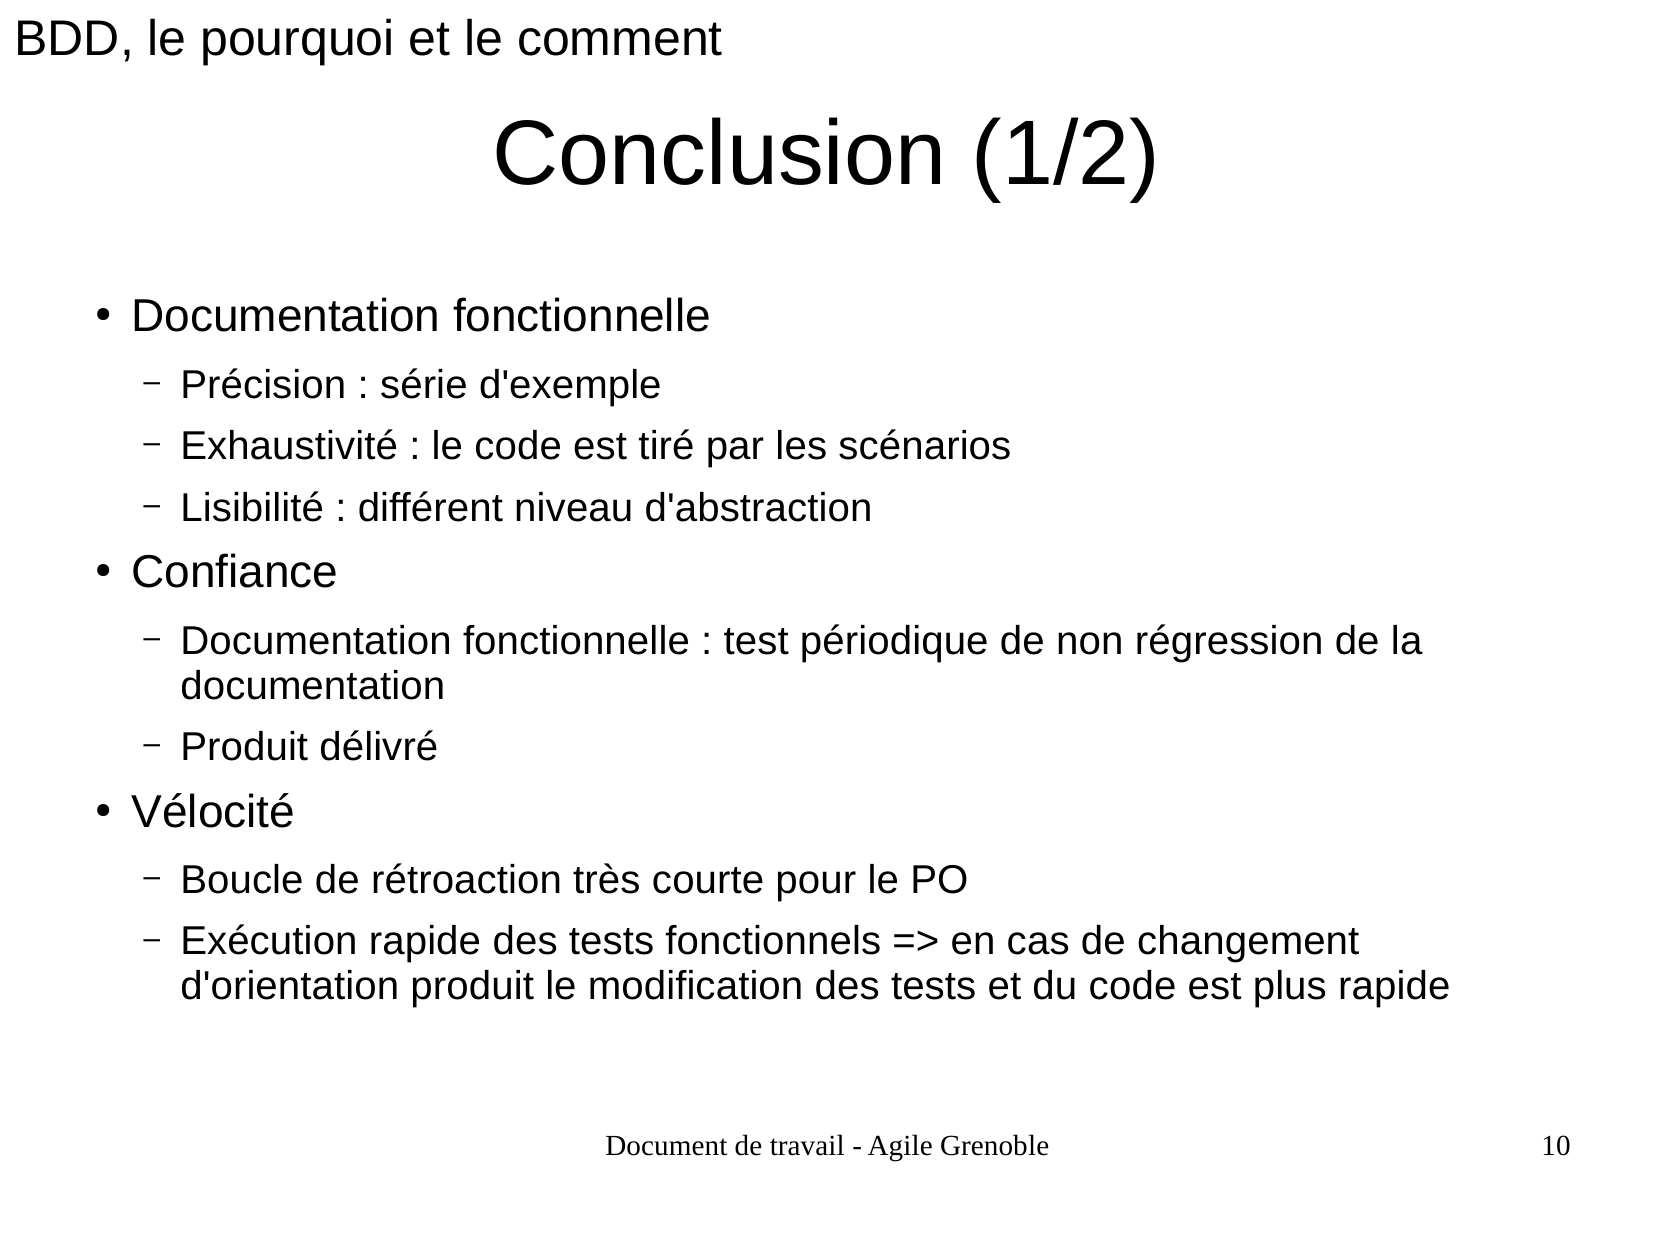

BDD, le pourquoi et le comment
# Conclusion (1/2)
Documentation fonctionnelle
Précision : série d'exemple
Exhaustivité : le code est tiré par les scénarios
Lisibilité : différent niveau d'abstraction
Confiance
Documentation fonctionnelle : test périodique de non régression de la documentation
Produit délivré
Vélocité
Boucle de rétroaction très courte pour le PO
Exécution rapide des tests fonctionnels => en cas de changement d'orientation produit le modification des tests et du code est plus rapide
Document de travail - Agile Grenoble
10